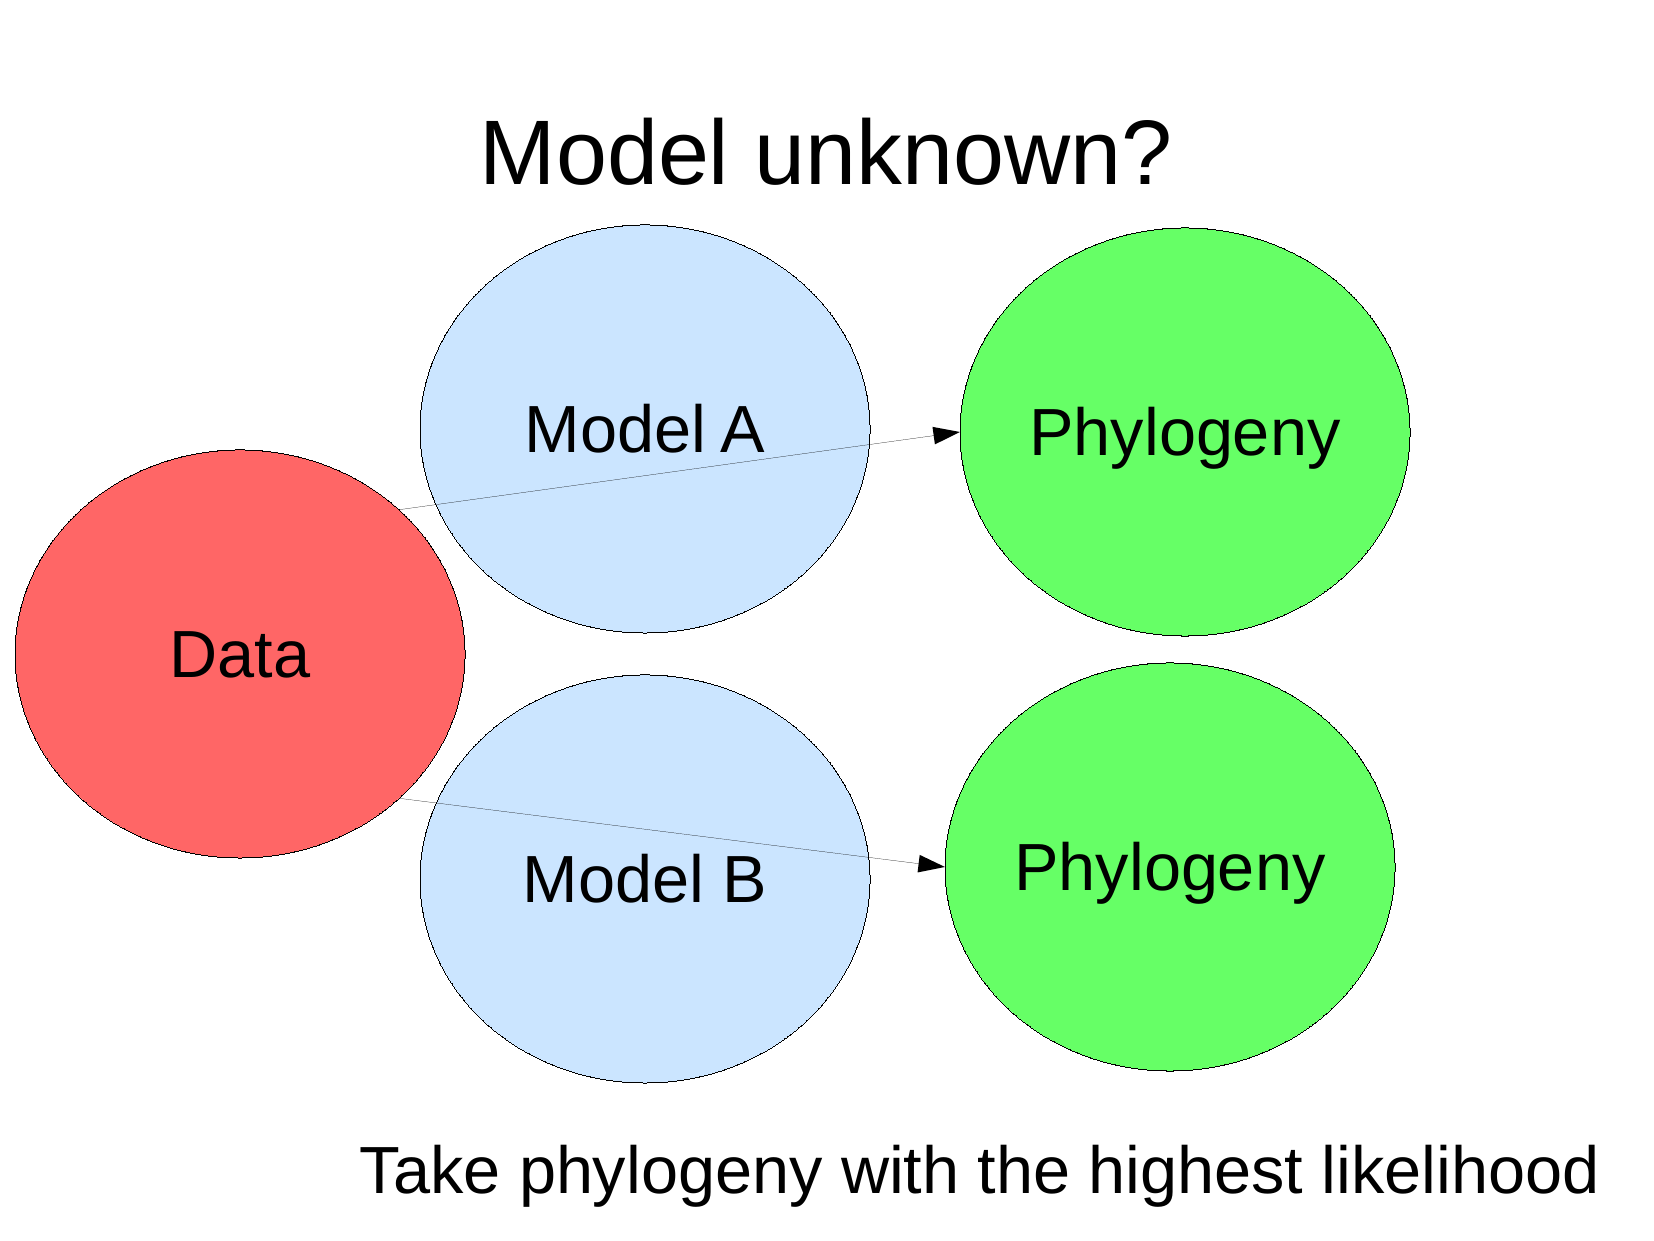

# Model unknown?
Model A
Phylogeny
Data
Phylogeny
Model B
Take phylogeny with the highest likelihood